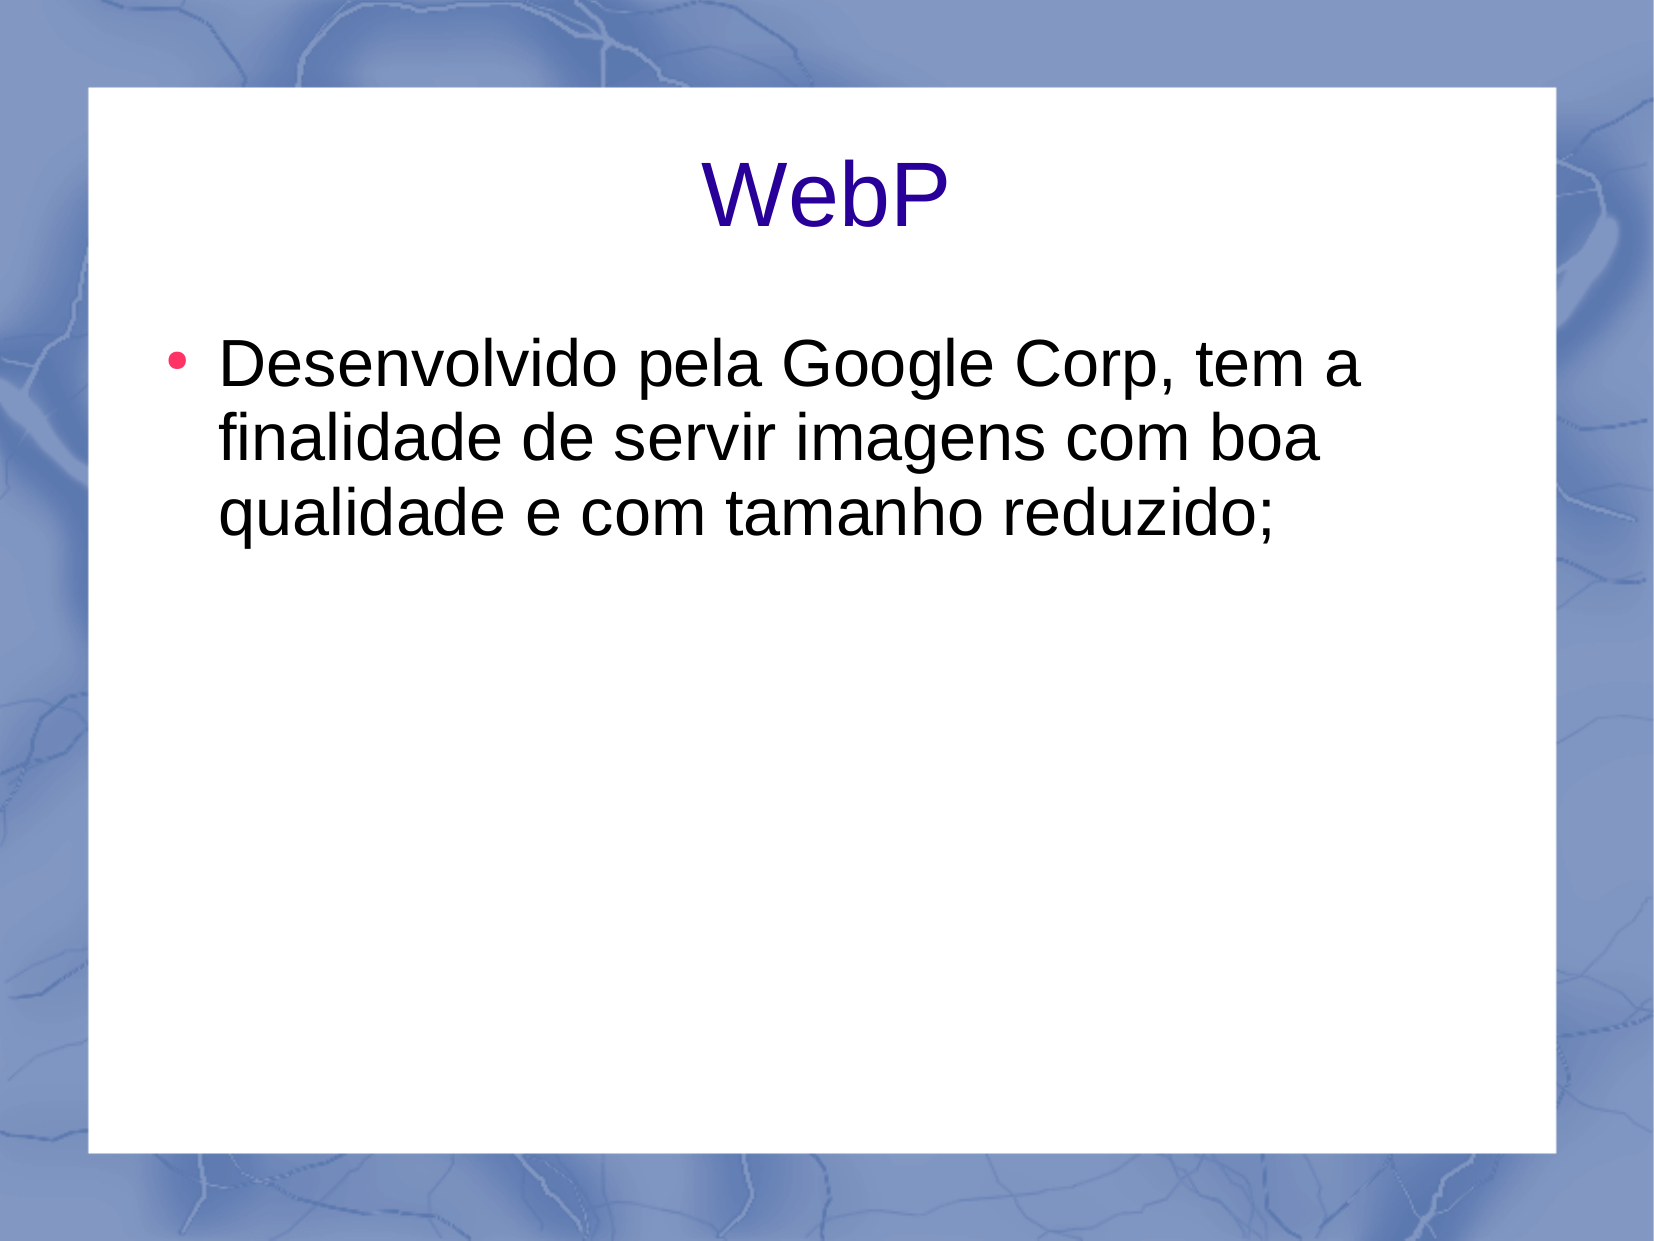

# WebP
Desenvolvido pela Google Corp, tem a finalidade de servir imagens com boa qualidade e com tamanho reduzido;